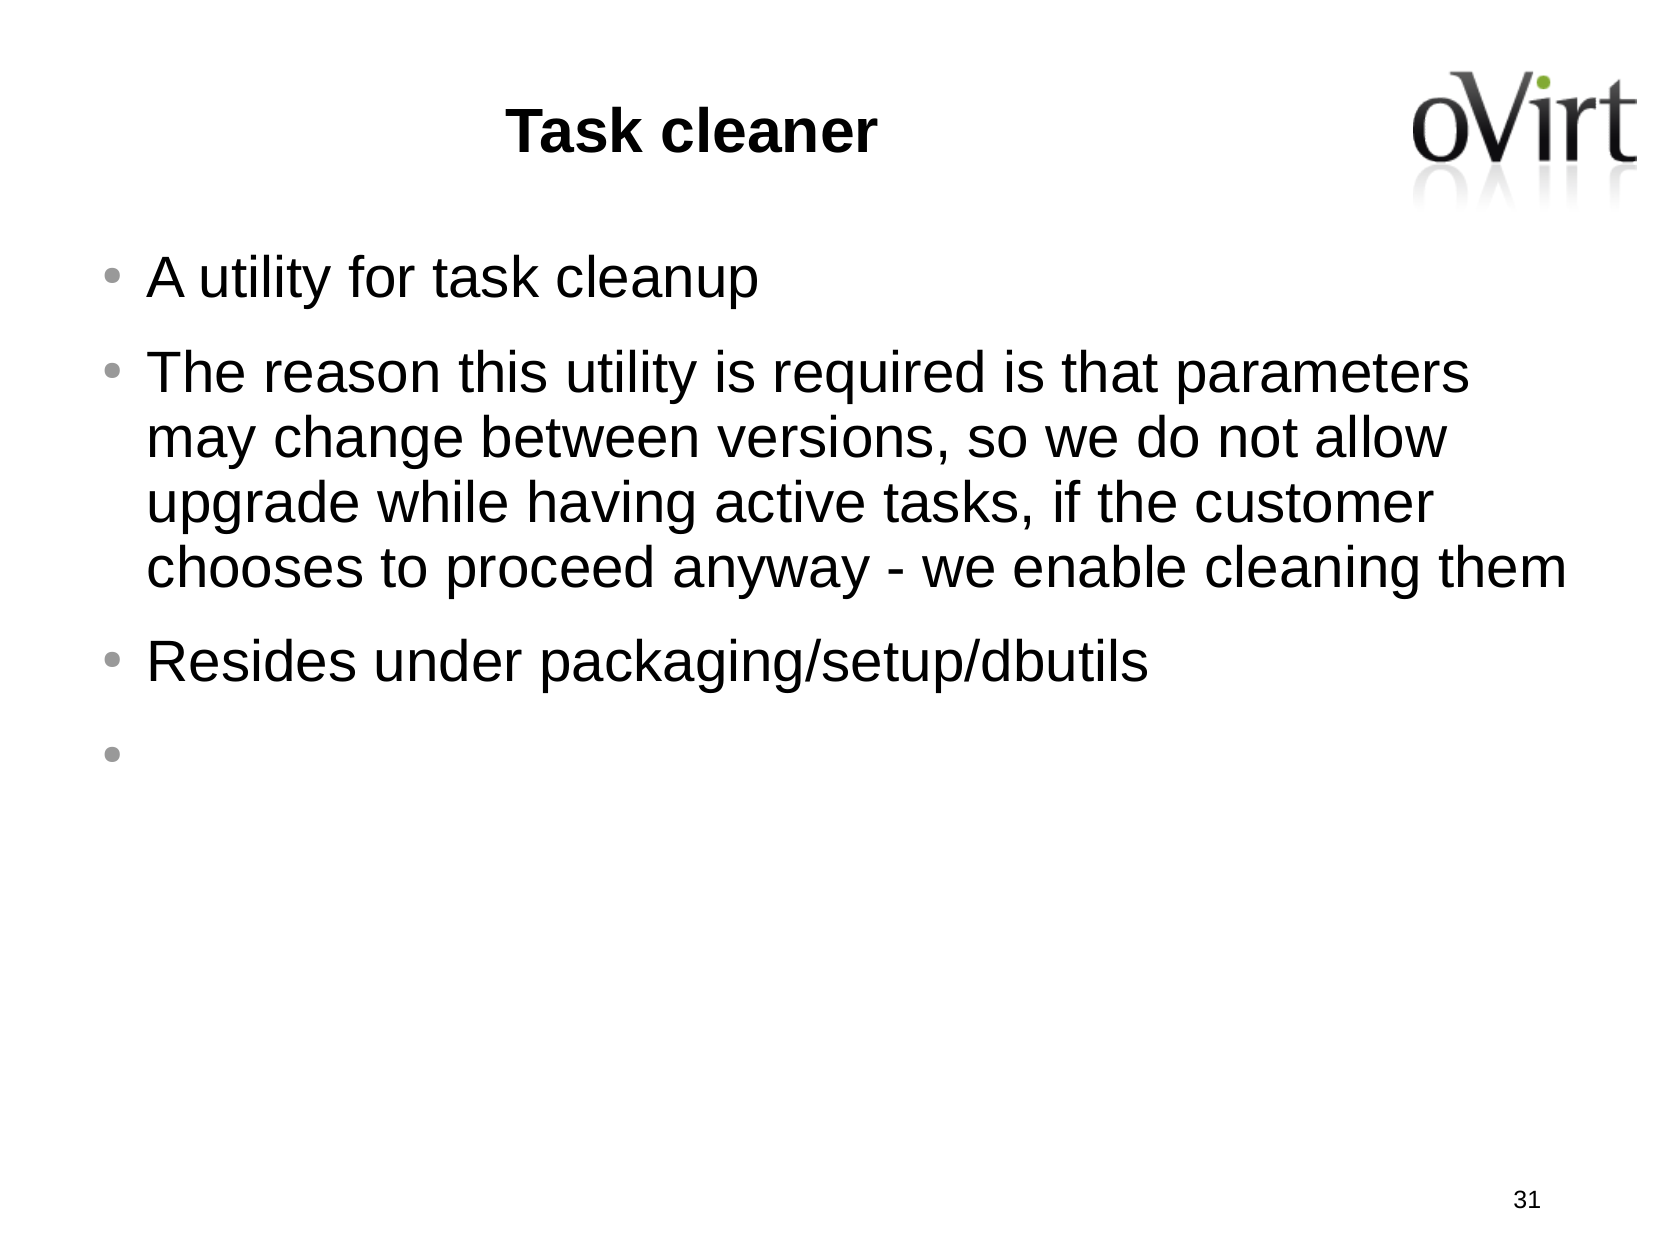

# Task cleaner
A utility for task cleanup
The reason this utility is required is that parameters may change between versions, so we do not allow upgrade while having active tasks, if the customer chooses to proceed anyway - we enable cleaning them
Resides under packaging/setup/dbutils